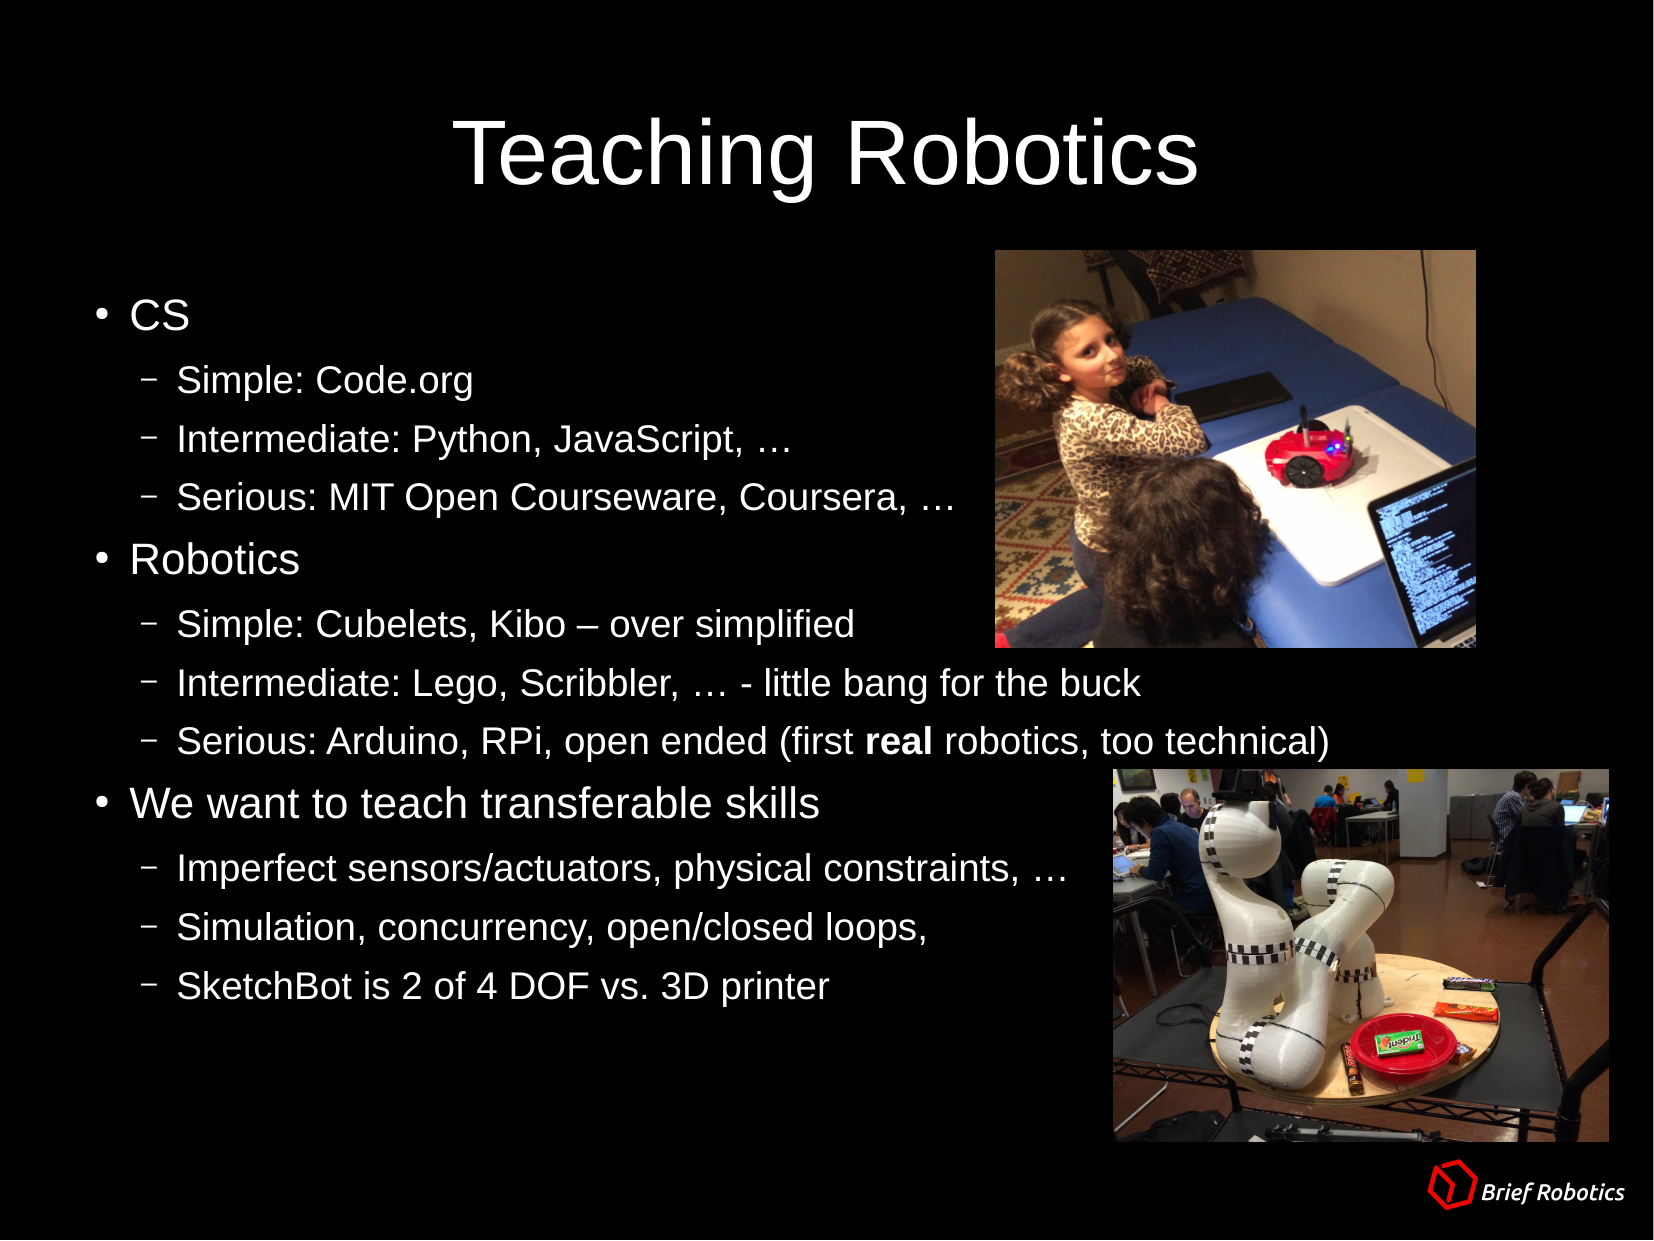

# Teaching Robotics
CS
Simple: Code.org
Intermediate: Python, JavaScript, …
Serious: MIT Open Courseware, Coursera, …
Robotics
Simple: Cubelets, Kibo – over simplified
Intermediate: Lego, Scribbler, … - little bang for the buck
Serious: Arduino, RPi, open ended (first real robotics, too technical)
We want to teach transferable skills
Imperfect sensors/actuators, physical constraints, …
Simulation, concurrency, open/closed loops,
SketchBot is 2 of 4 DOF vs. 3D printer